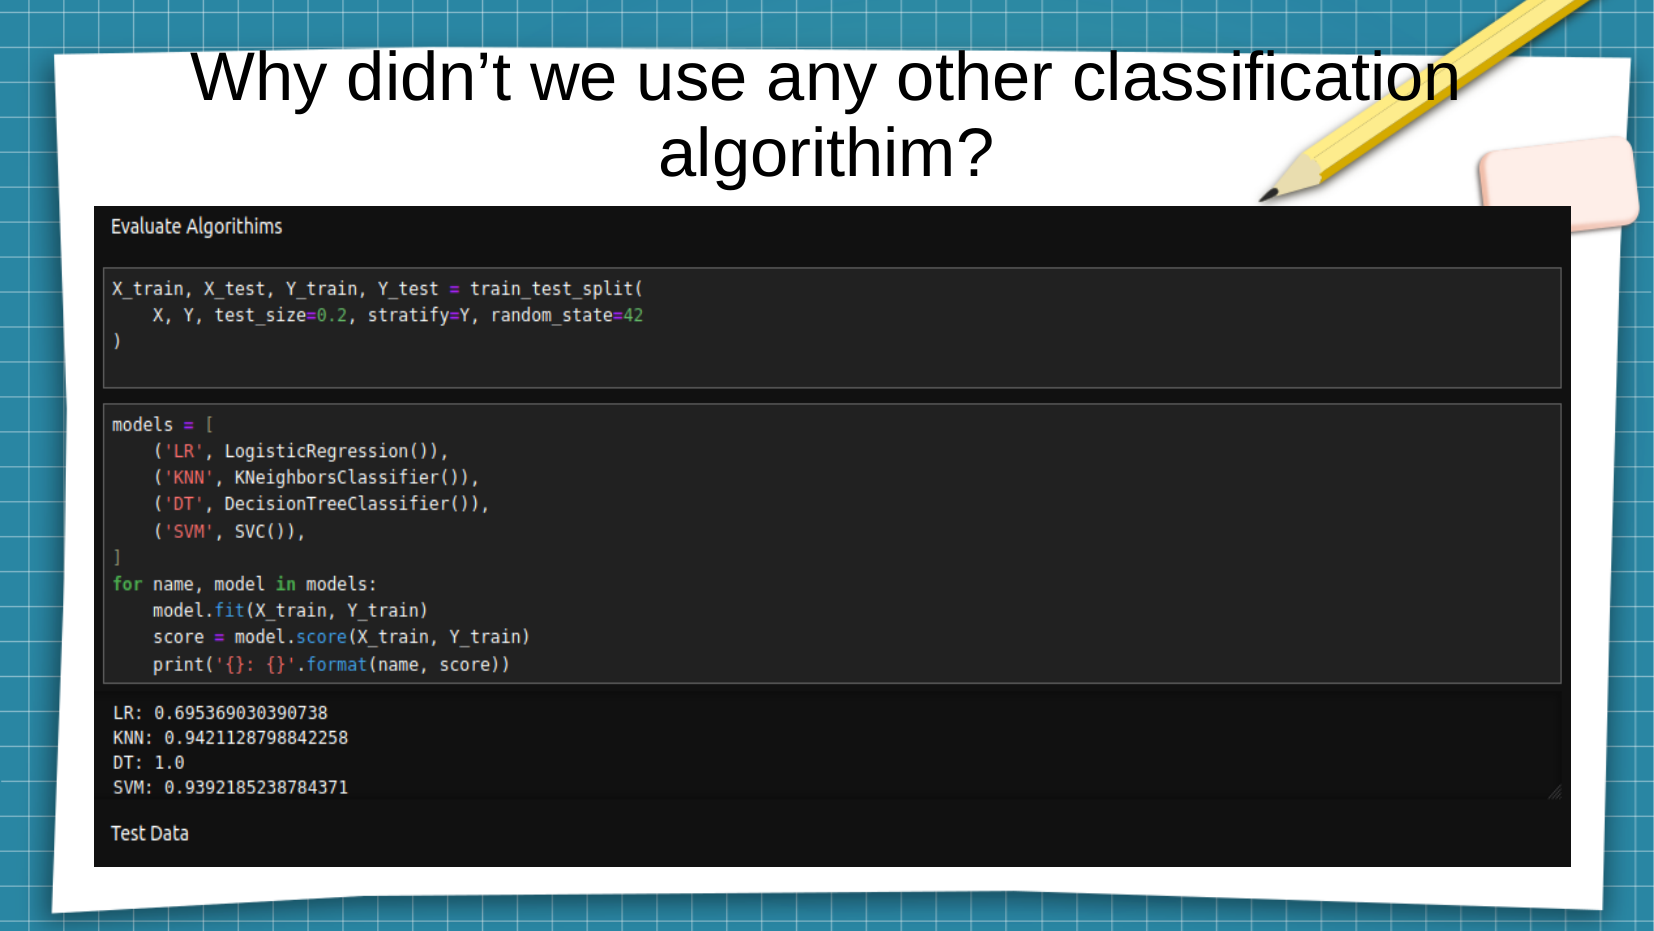

# Why didn’t we use any other classification algorithim?